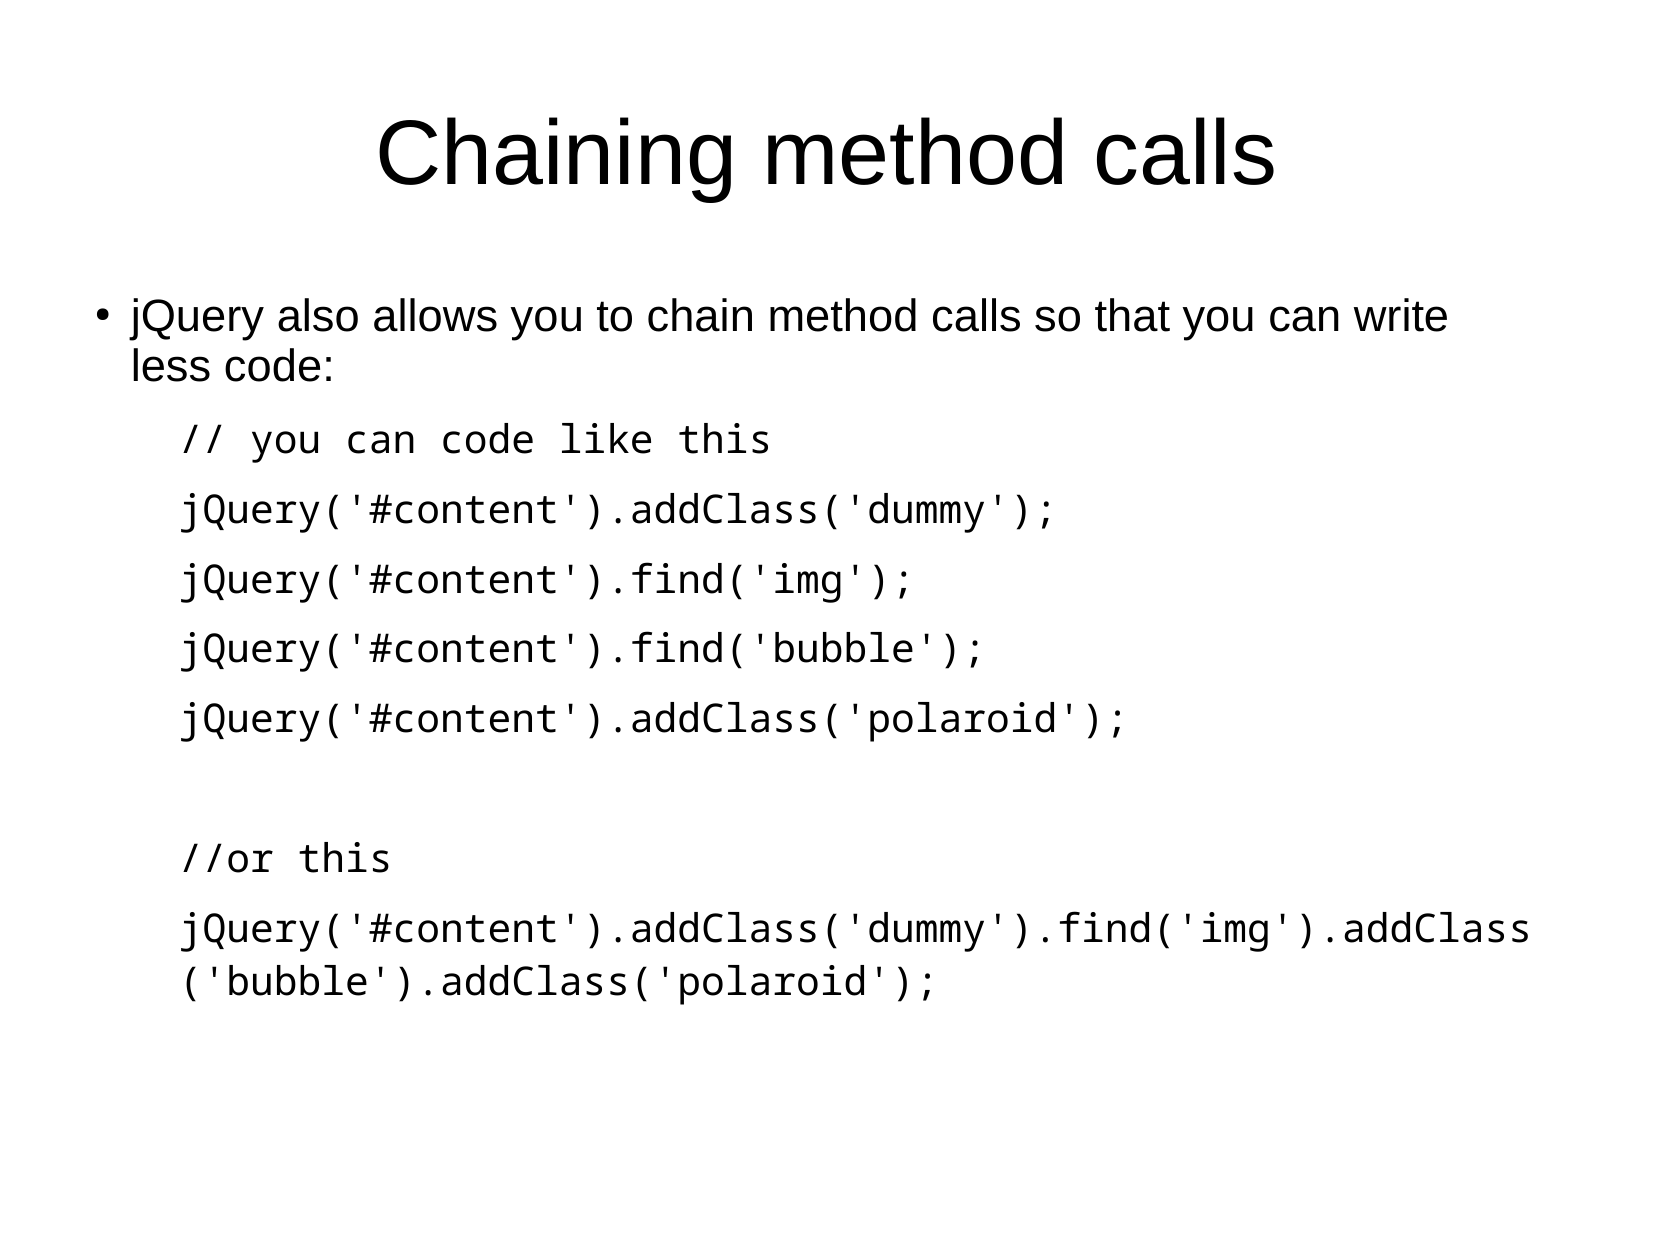

# Chaining method calls
jQuery also allows you to chain method calls so that you can write less code:
// you can code like this
jQuery('#content').addClass('dummy');
jQuery('#content').find('img');
jQuery('#content').find('bubble');
jQuery('#content').addClass('polaroid');
//or this
jQuery('#content').addClass('dummy').find('img').addClass('bubble').addClass('polaroid');